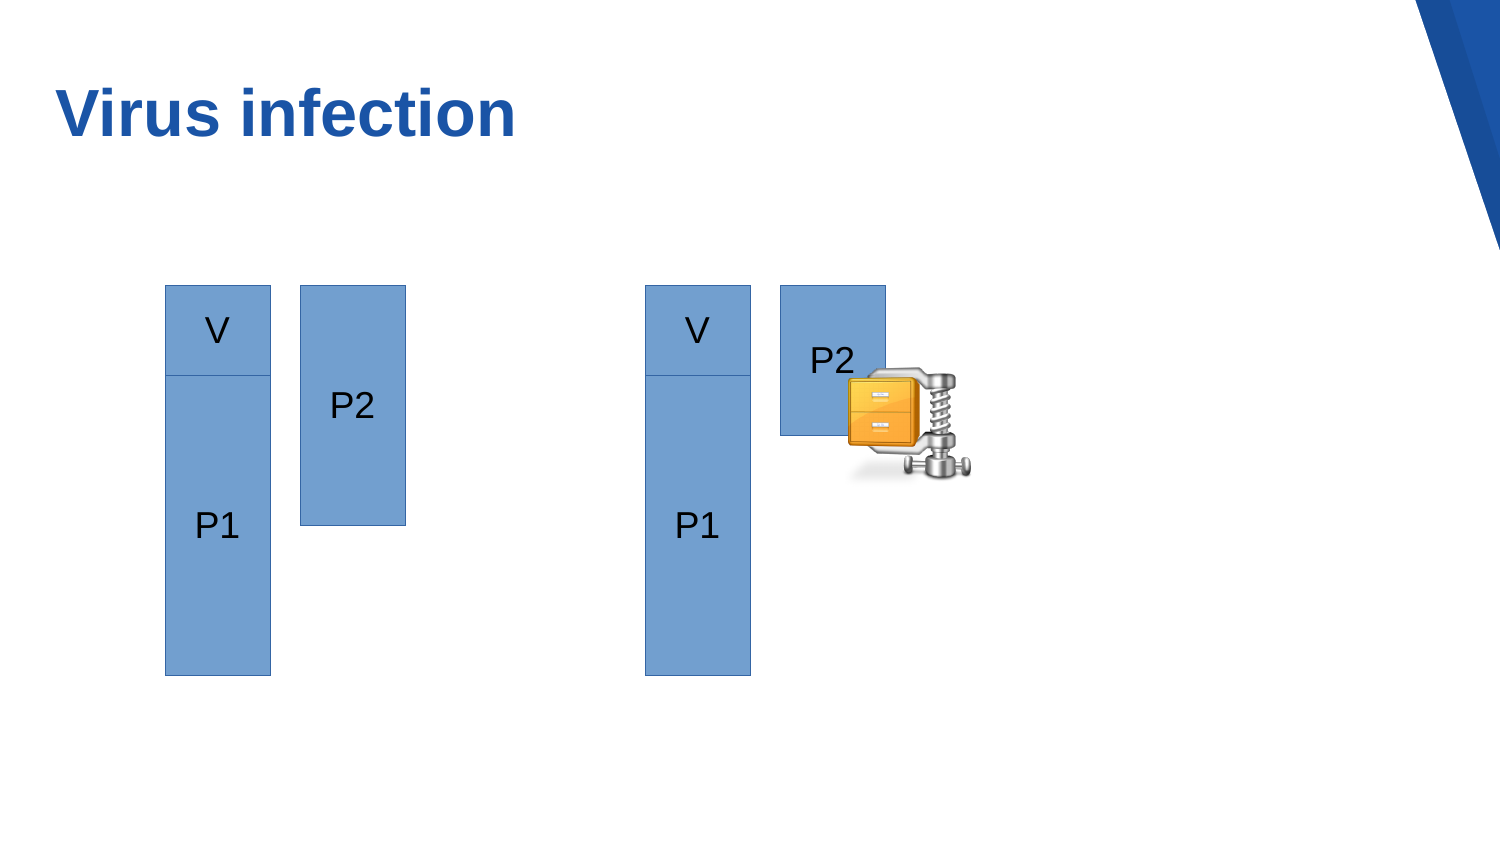

# Virus infection
V
P2
V
P2
P1
P1